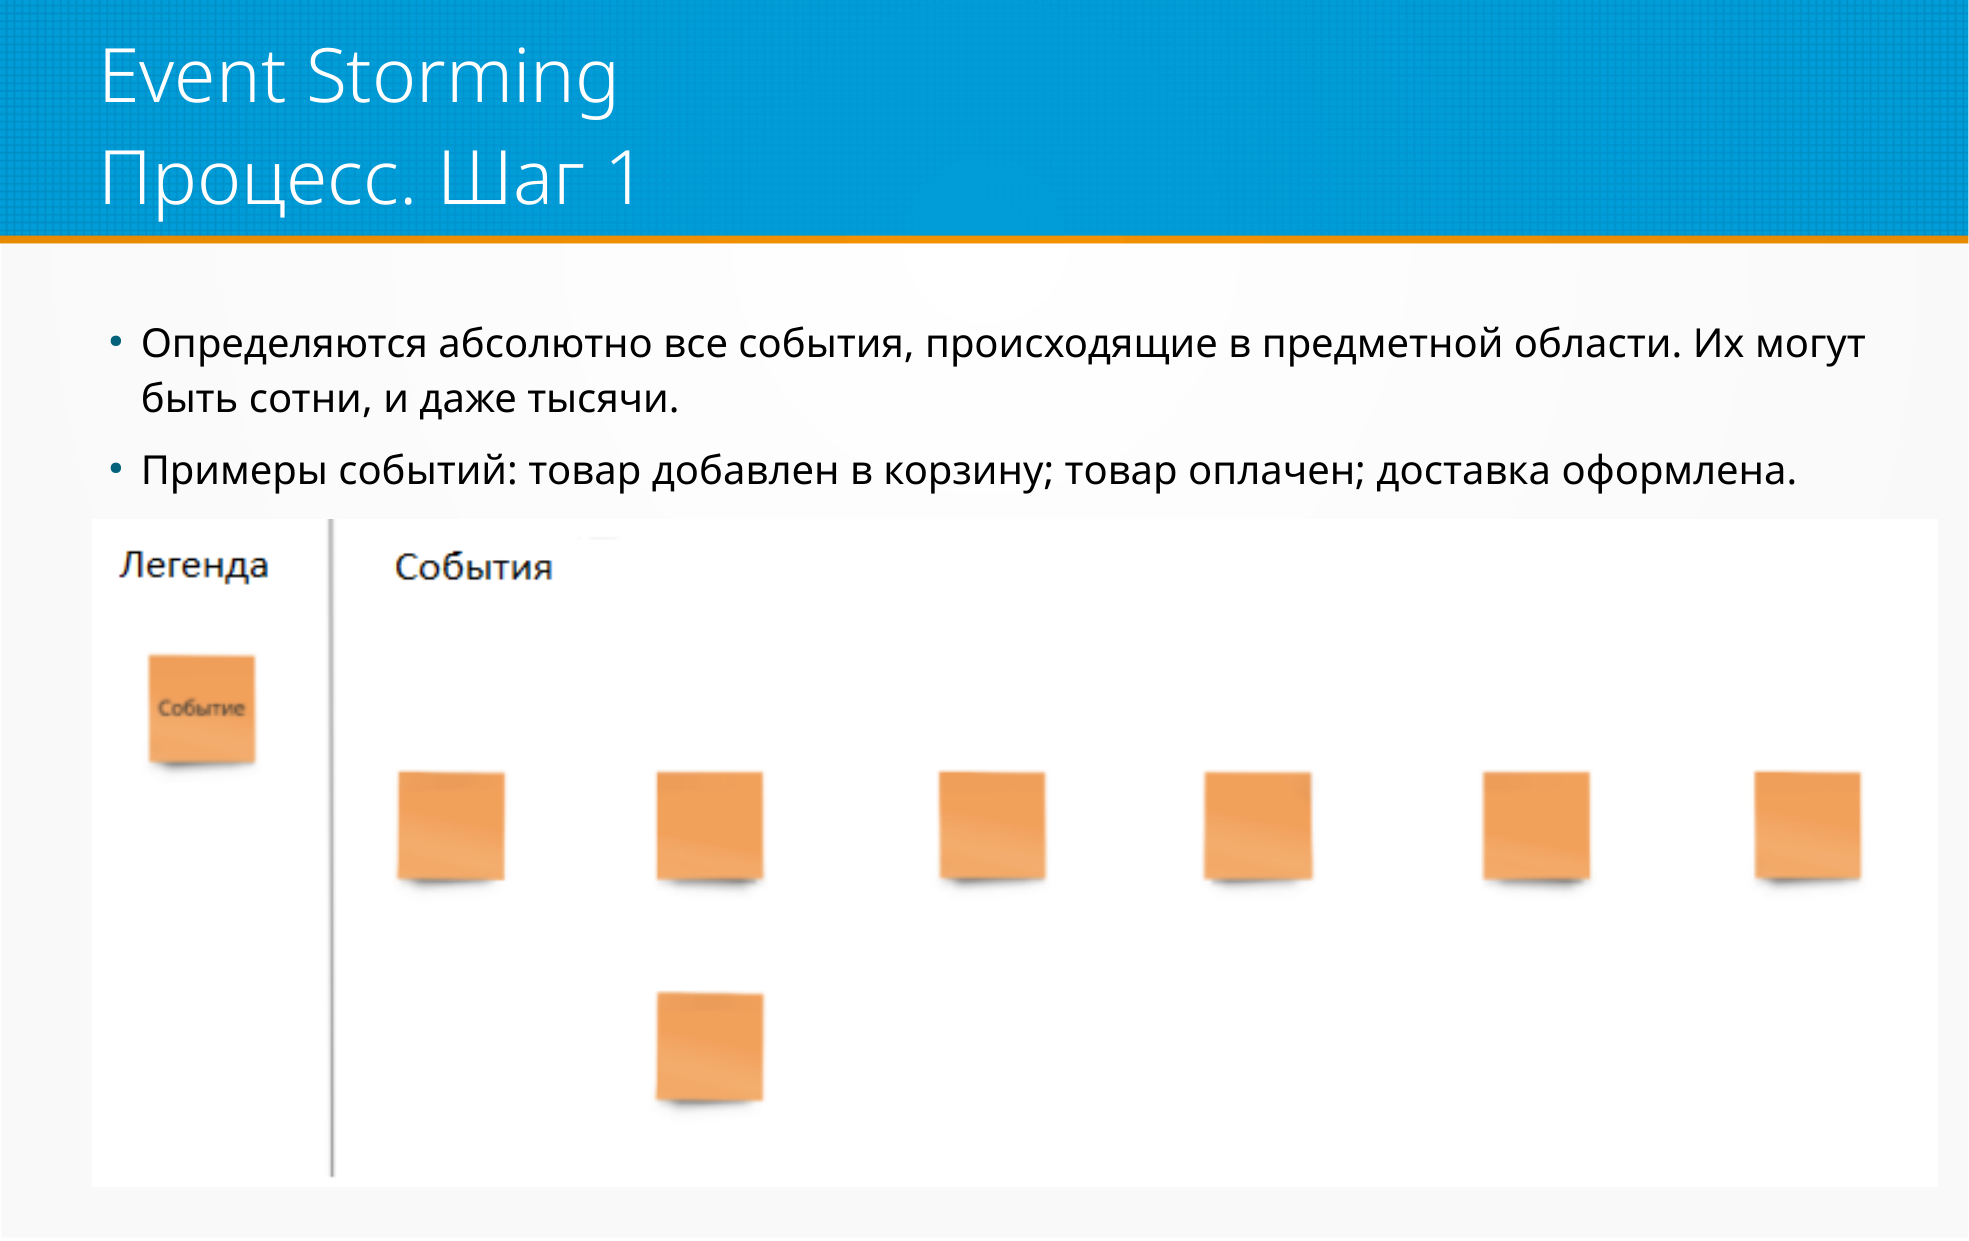

# Event Storming Процесс. Шаг 1
Определяются абсолютно все события, происходящие в предметной области. Их могут быть сотни, и даже тысячи.
Примеры событий: товар добавлен в корзину; товар оплачен; доставка оформлена.